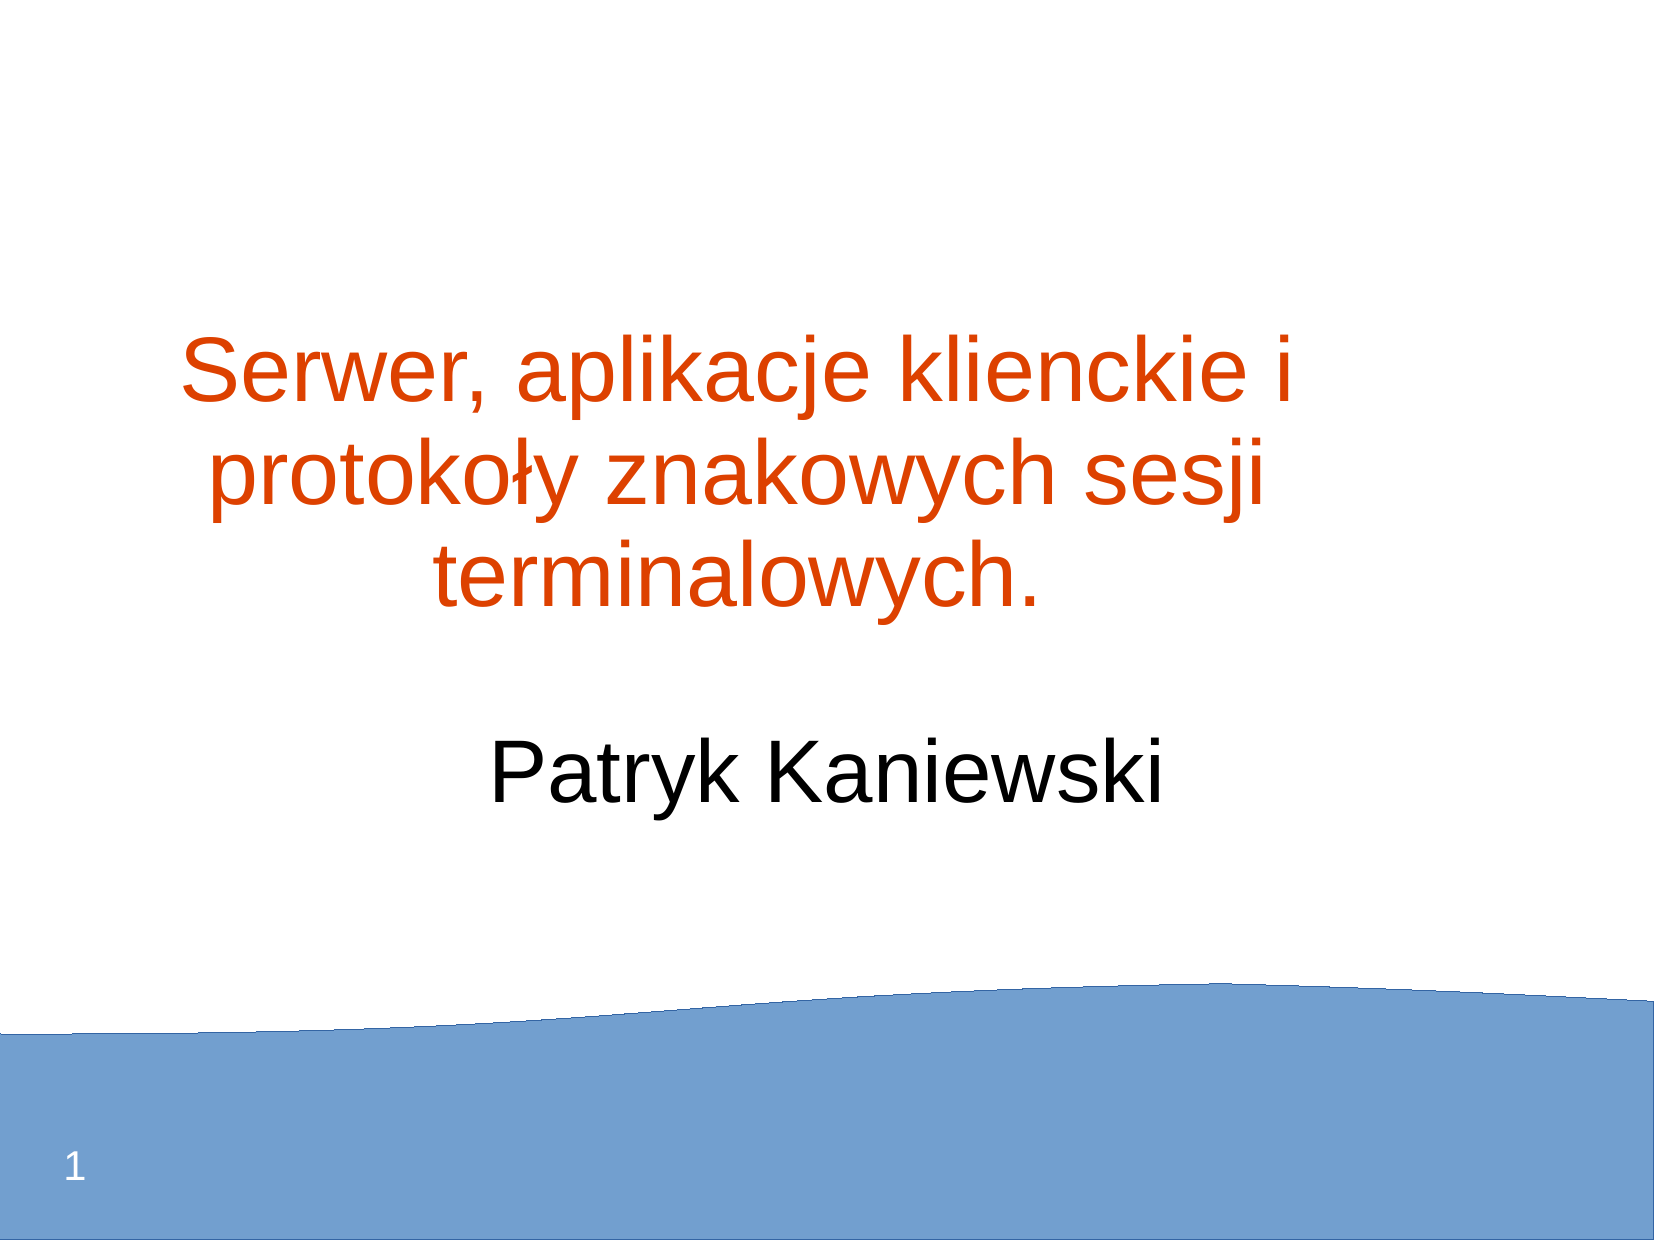

# Serwer, aplikacje klienckie i protokoły znakowych sesji terminalowych.
Patryk Kaniewski